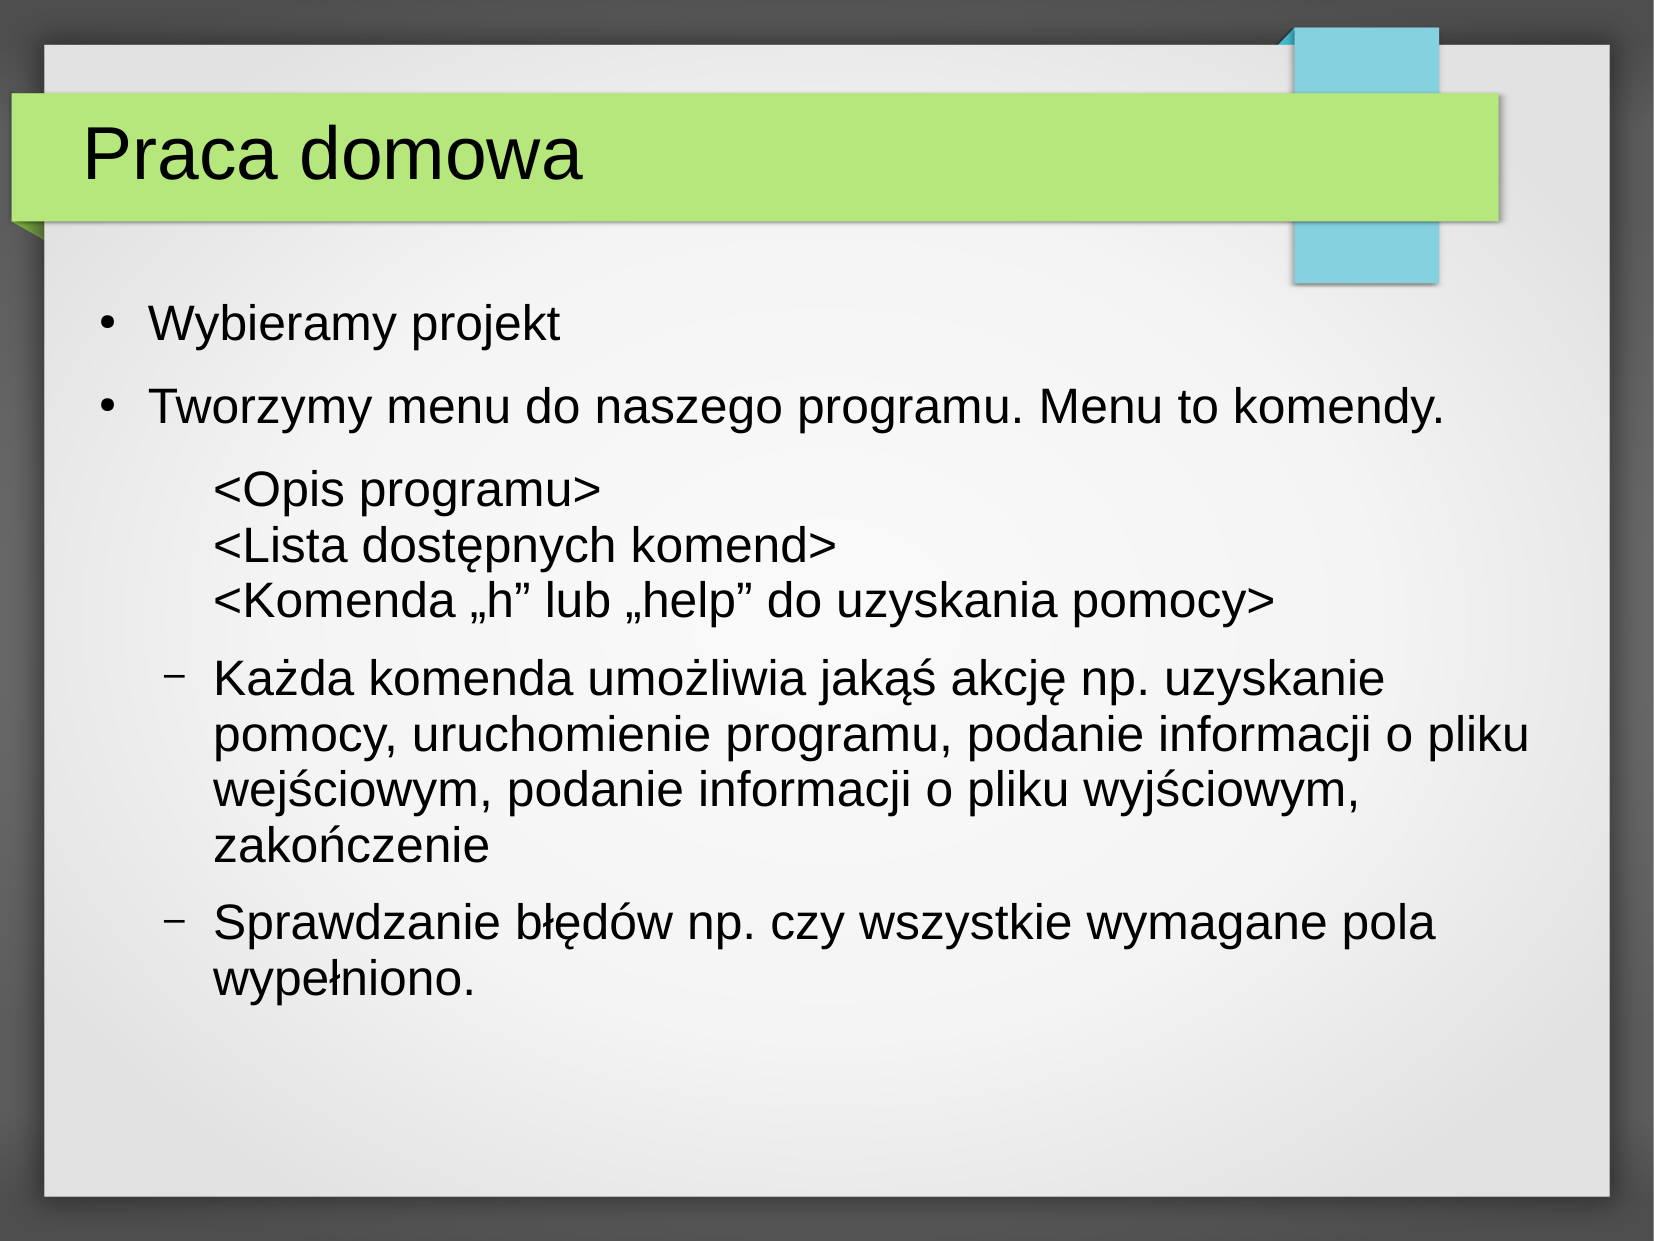

# Praca domowa
Wybieramy projekt
Tworzymy menu do naszego programu. Menu to komendy.
<Opis programu>
<Lista dostępnych komend>
<Komenda „h” lub „help” do uzyskania pomocy>
Każda komenda umożliwia jakąś akcję np. uzyskanie pomocy, uruchomienie programu, podanie informacji o pliku wejściowym, podanie informacji o pliku wyjściowym, zakończenie
Sprawdzanie błędów np. czy wszystkie wymagane pola wypełniono.